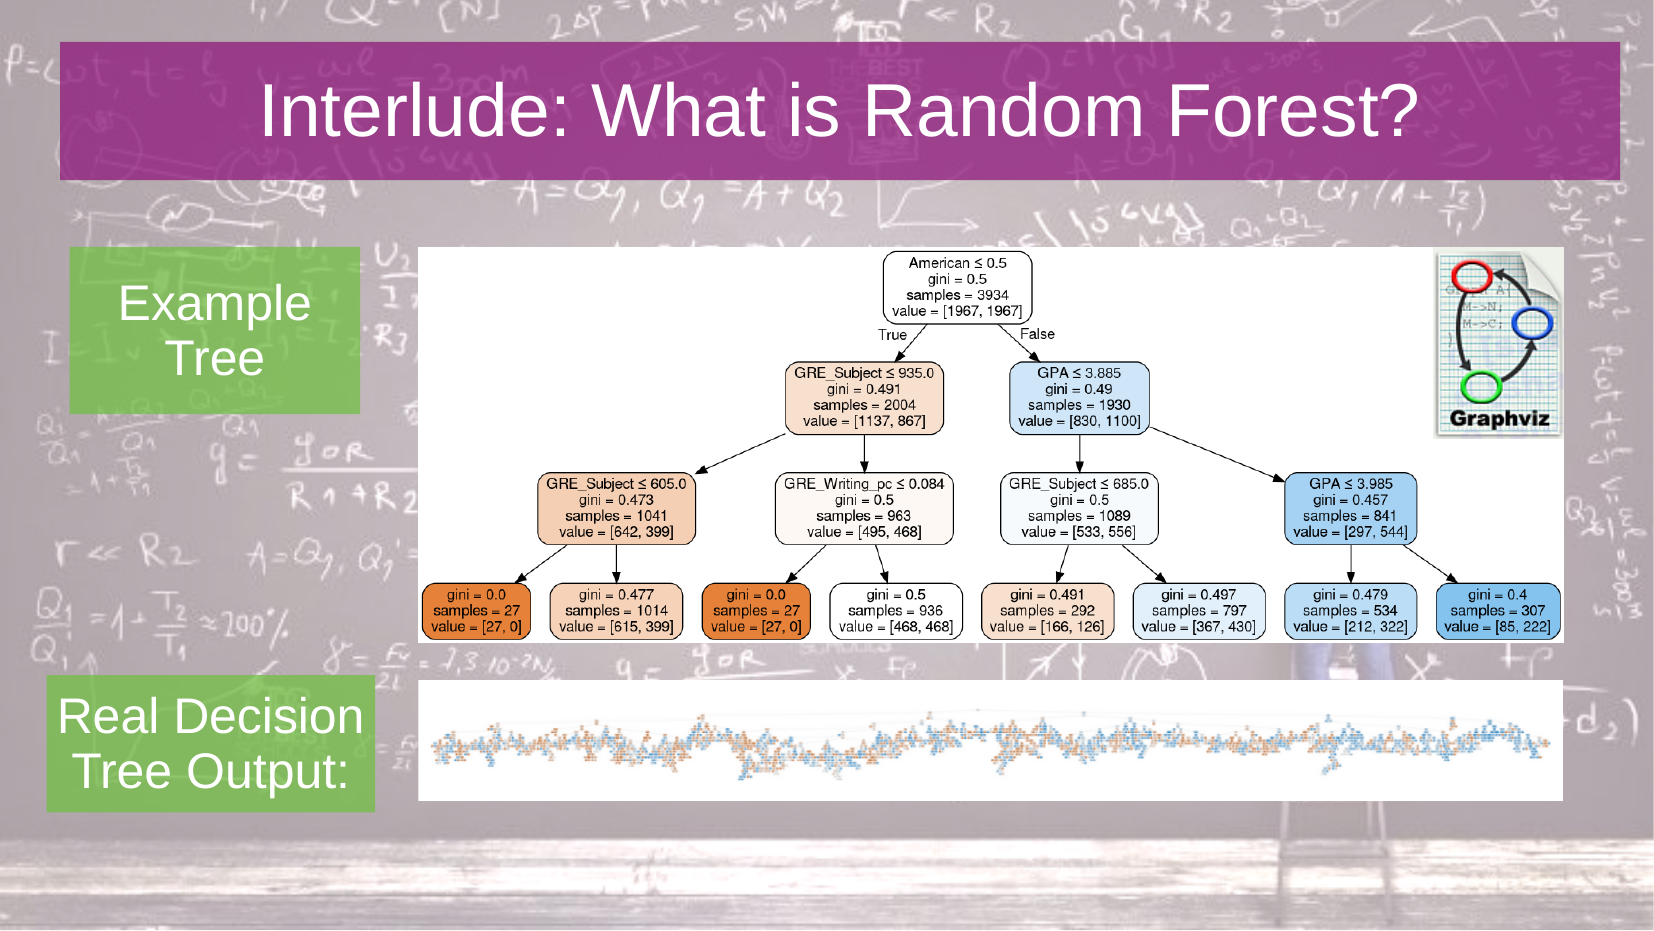

# Interlude: What is Random Forest?
Example Tree
Real Decision Tree Output: